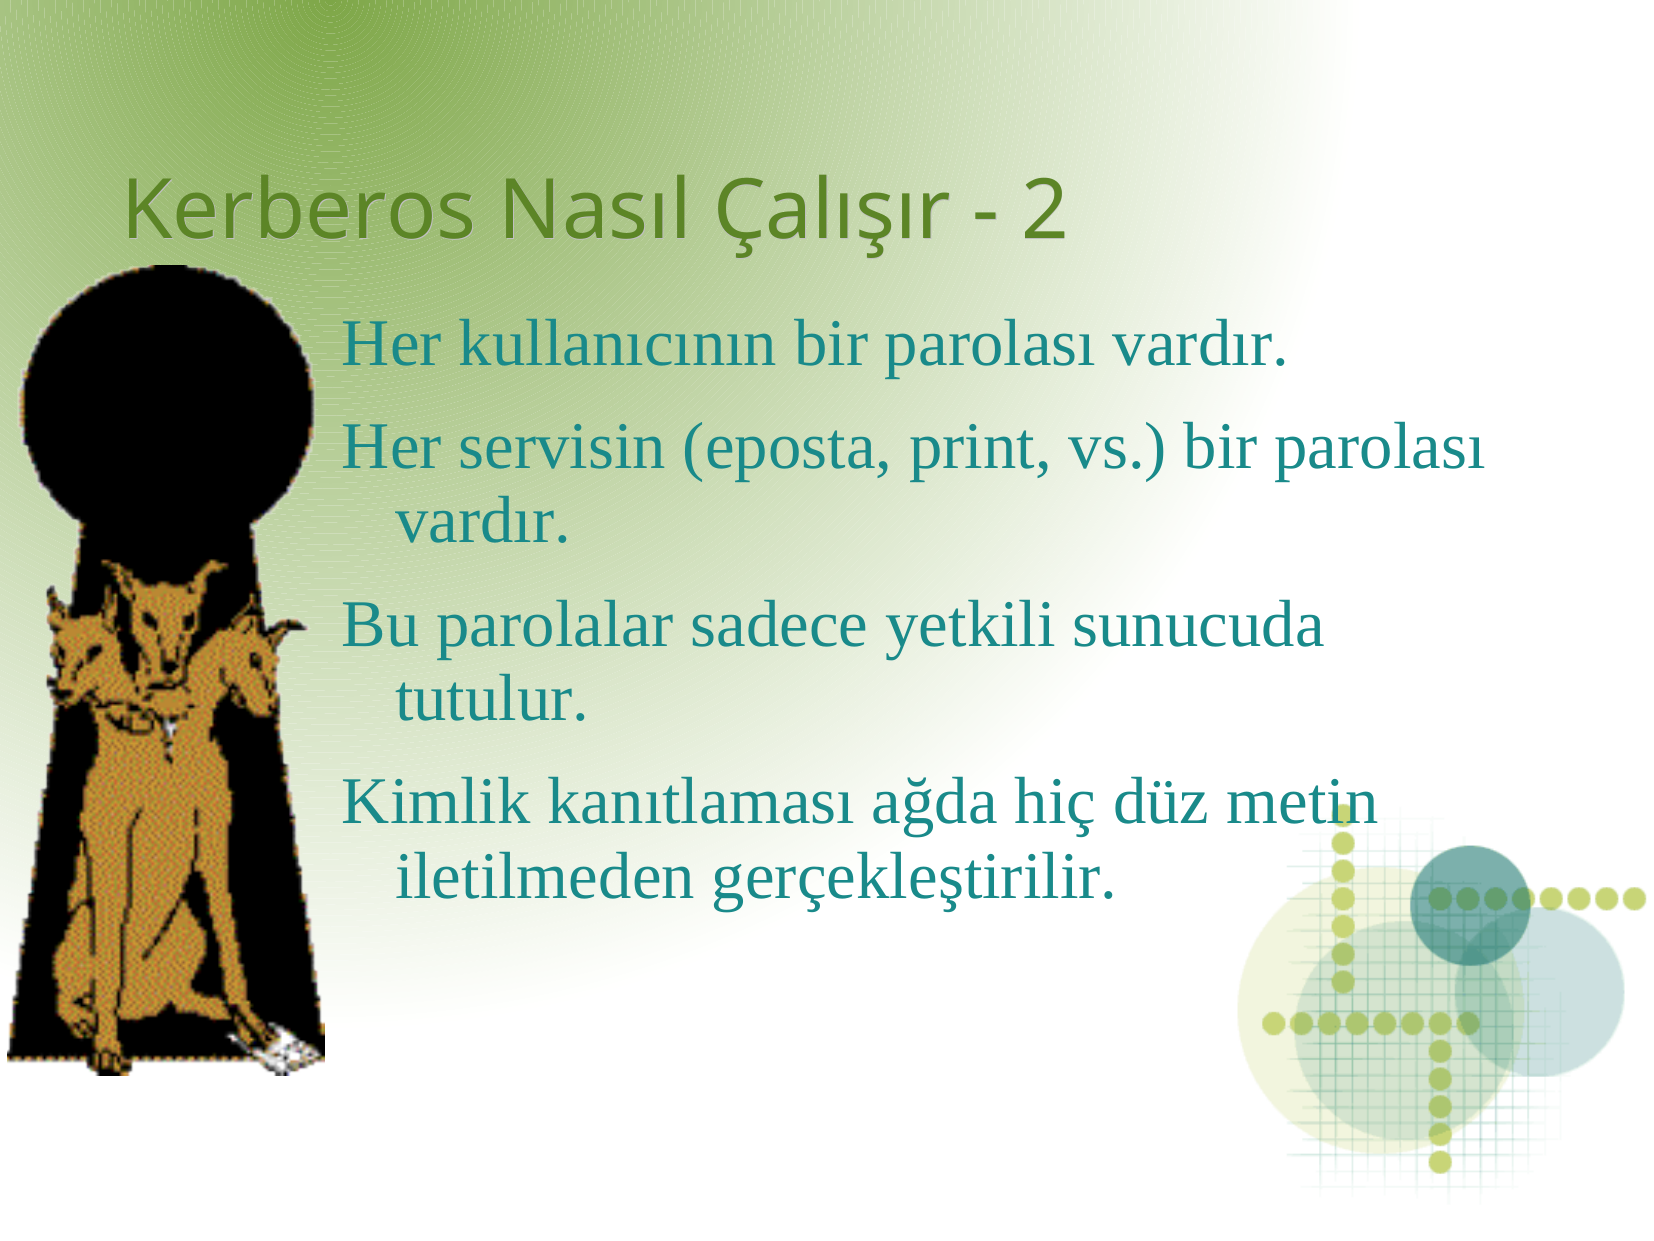

# Kerberos Nasıl Çalışır - 2
Her kullanıcının bir parolası vardır.
Her servisin (eposta, print, vs.) bir parolası vardır.
Bu parolalar sadece yetkili sunucuda tutulur.
Kimlik kanıtlaması ağda hiç düz metin iletilmeden gerçekleştirilir.